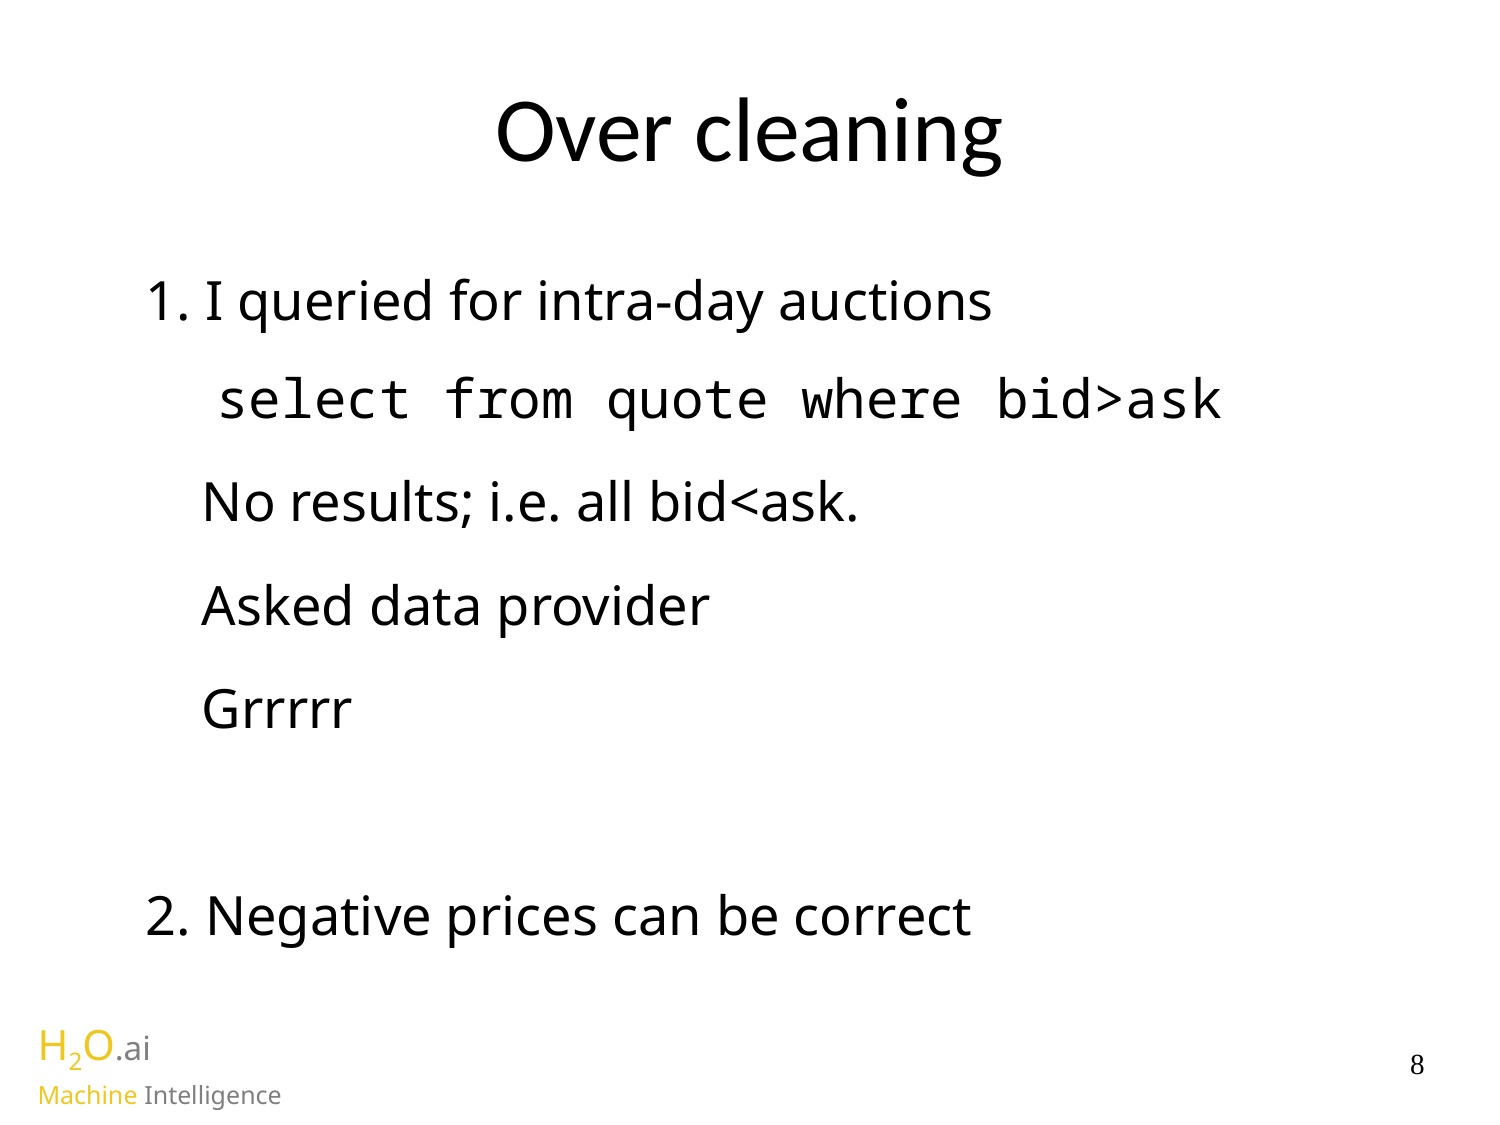

# Over cleaning
1. I queried for intra-day auctions
select from quote where bid>ask
 No results; i.e. all bid<ask.
 Asked data provider
 Grrrrr
2. Negative prices can be correct
8